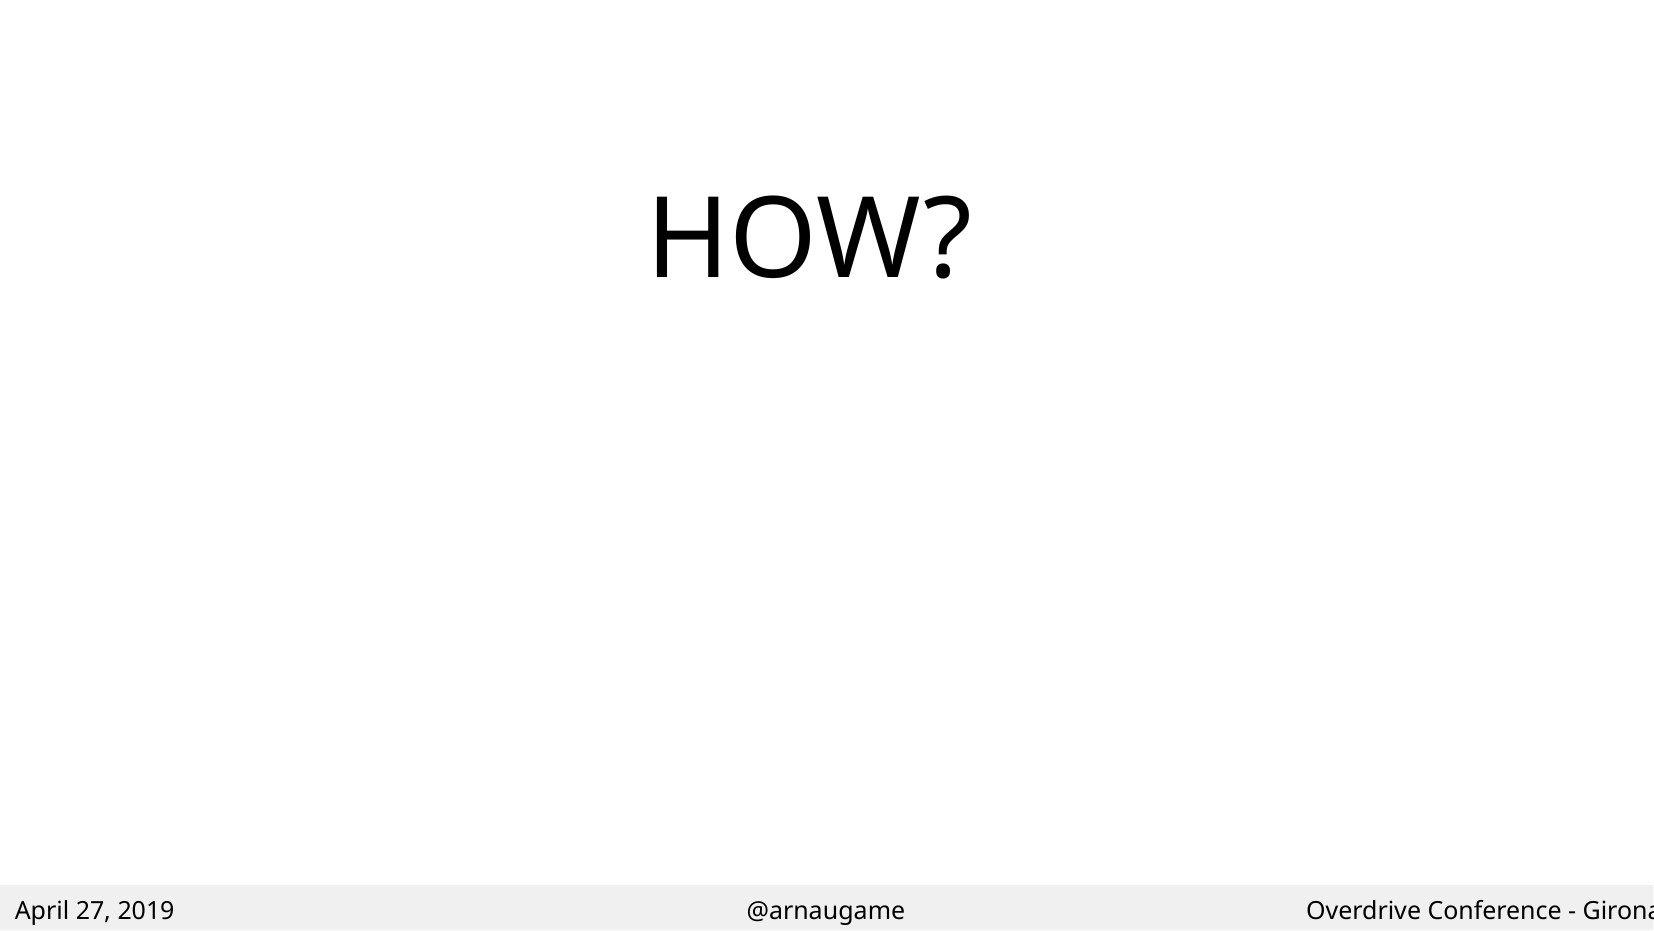

HOW?
April 27, 2019
@arnaugamez
Overdrive Conference - Girona